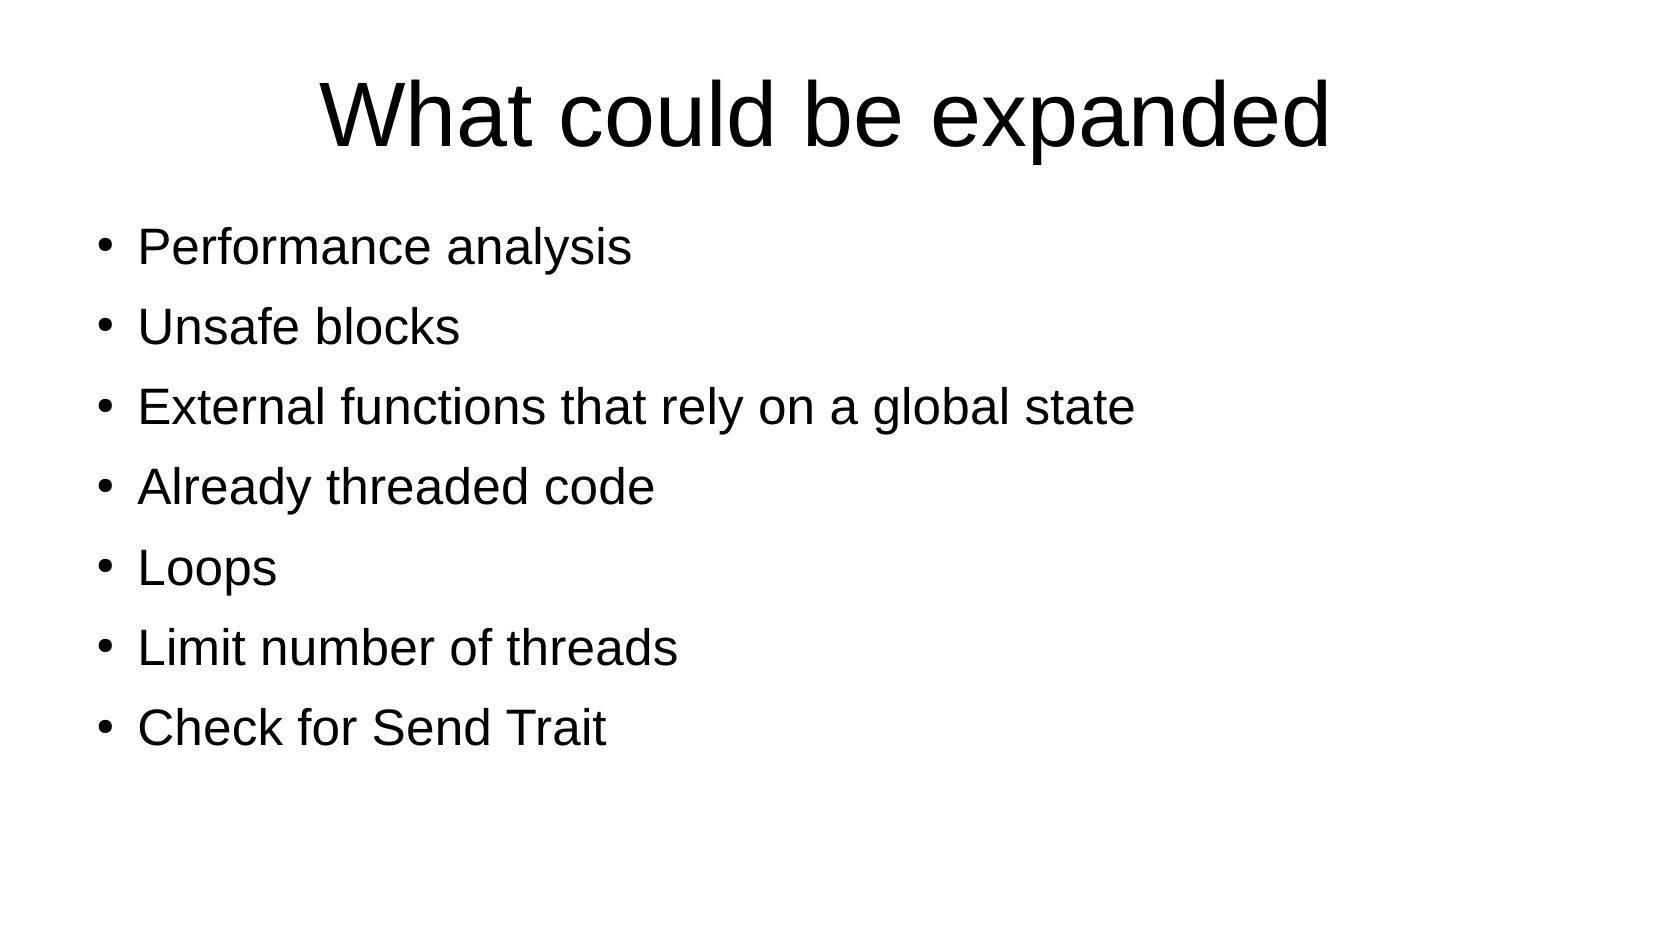

# What could be expanded
Performance analysis
Unsafe blocks
External functions that rely on a global state
Already threaded code
Loops
Limit number of threads
Check for Send Trait